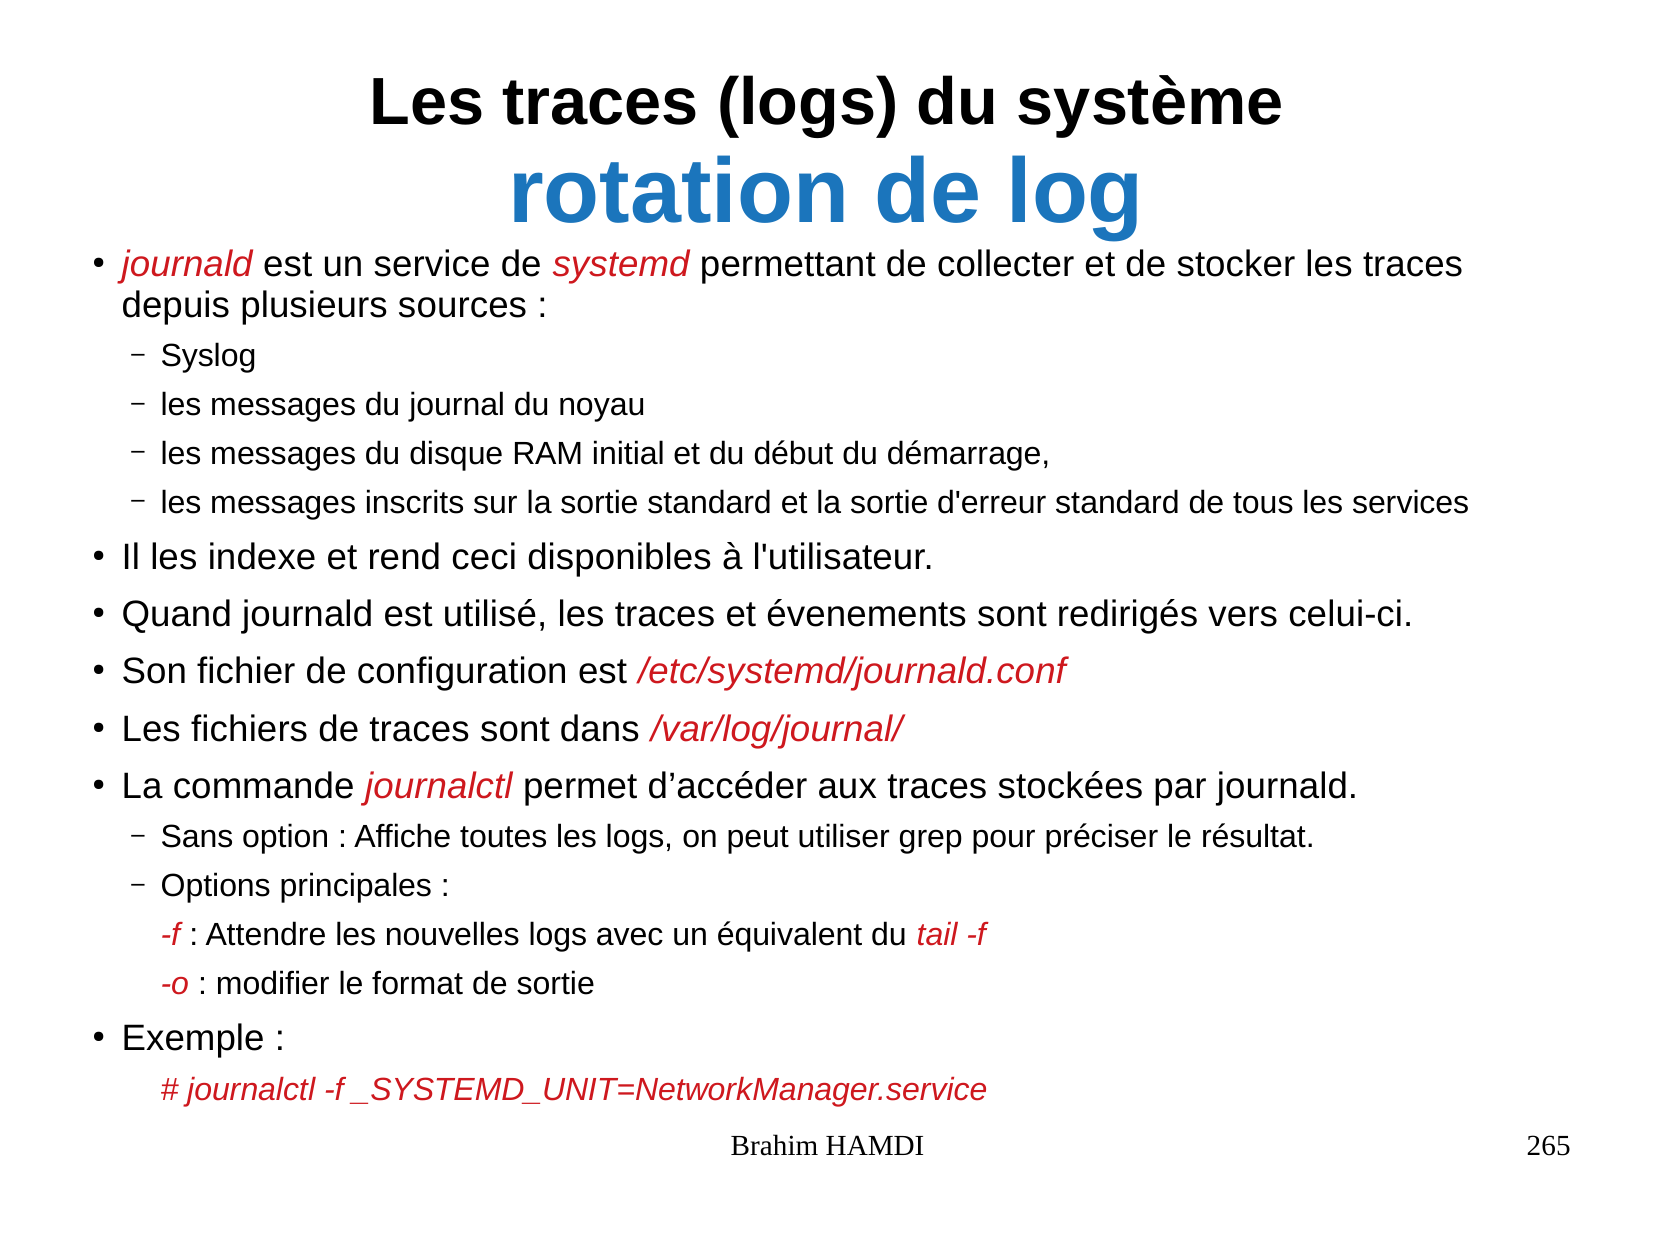

# Les traces (logs) du système rotation de log
journald est un service de systemd permettant de collecter et de stocker les traces depuis plusieurs sources :
Syslog
les messages du journal du noyau
les messages du disque RAM initial et du début du démarrage,
les messages inscrits sur la sortie standard et la sortie d'erreur standard de tous les services
Il les indexe et rend ceci disponibles à l'utilisateur.
Quand journald est utilisé, les traces et évenements sont redirigés vers celui-ci.
Son fichier de configuration est /etc/systemd/journald.conf
Les fichiers de traces sont dans /var/log/journal/
La commande journalctl permet d’accéder aux traces stockées par journald.
Sans option : Affiche toutes les logs, on peut utiliser grep pour préciser le résultat.
Options principales :
-f : Attendre les nouvelles logs avec un équivalent du tail -f
-o : modifier le format de sortie
Exemple :
# journalctl -f _SYSTEMD_UNIT=NetworkManager.service
Brahim HAMDI
265